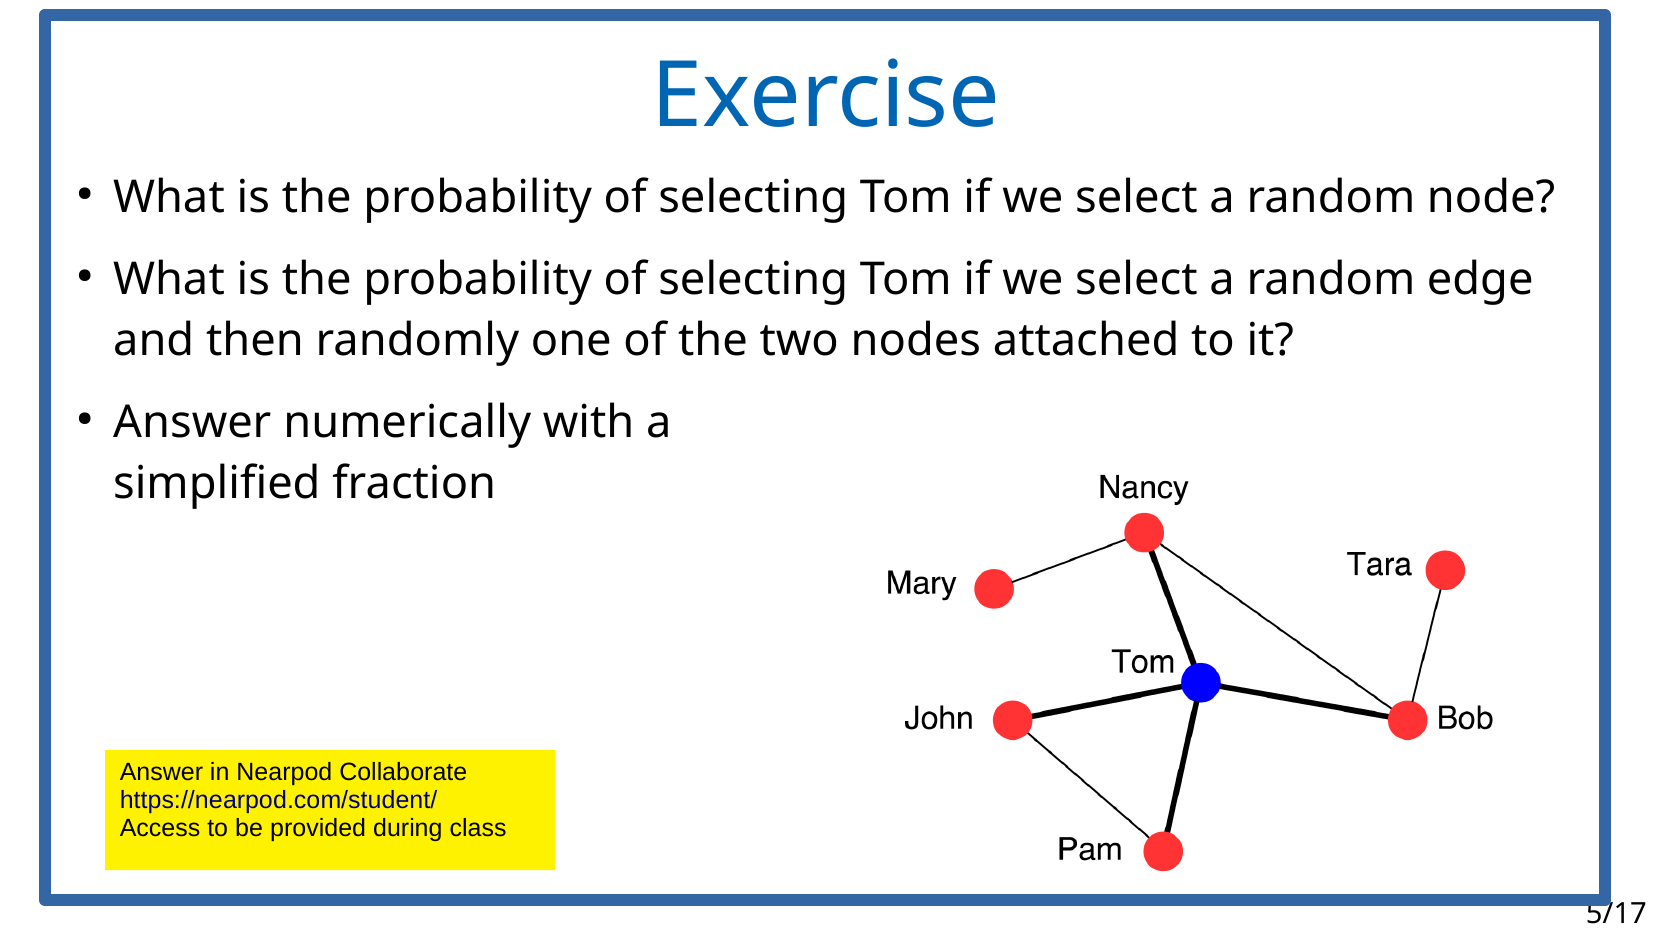

# Exercise
What is the probability of selecting Tom if we select a random node?
What is the probability of selecting Tom if we select a random edge and then randomly one of the two nodes attached to it?
Answer numerically with a
simplified fraction
Answer in Nearpod Collaboratehttps://nearpod.com/student/
Access to be provided during class
5